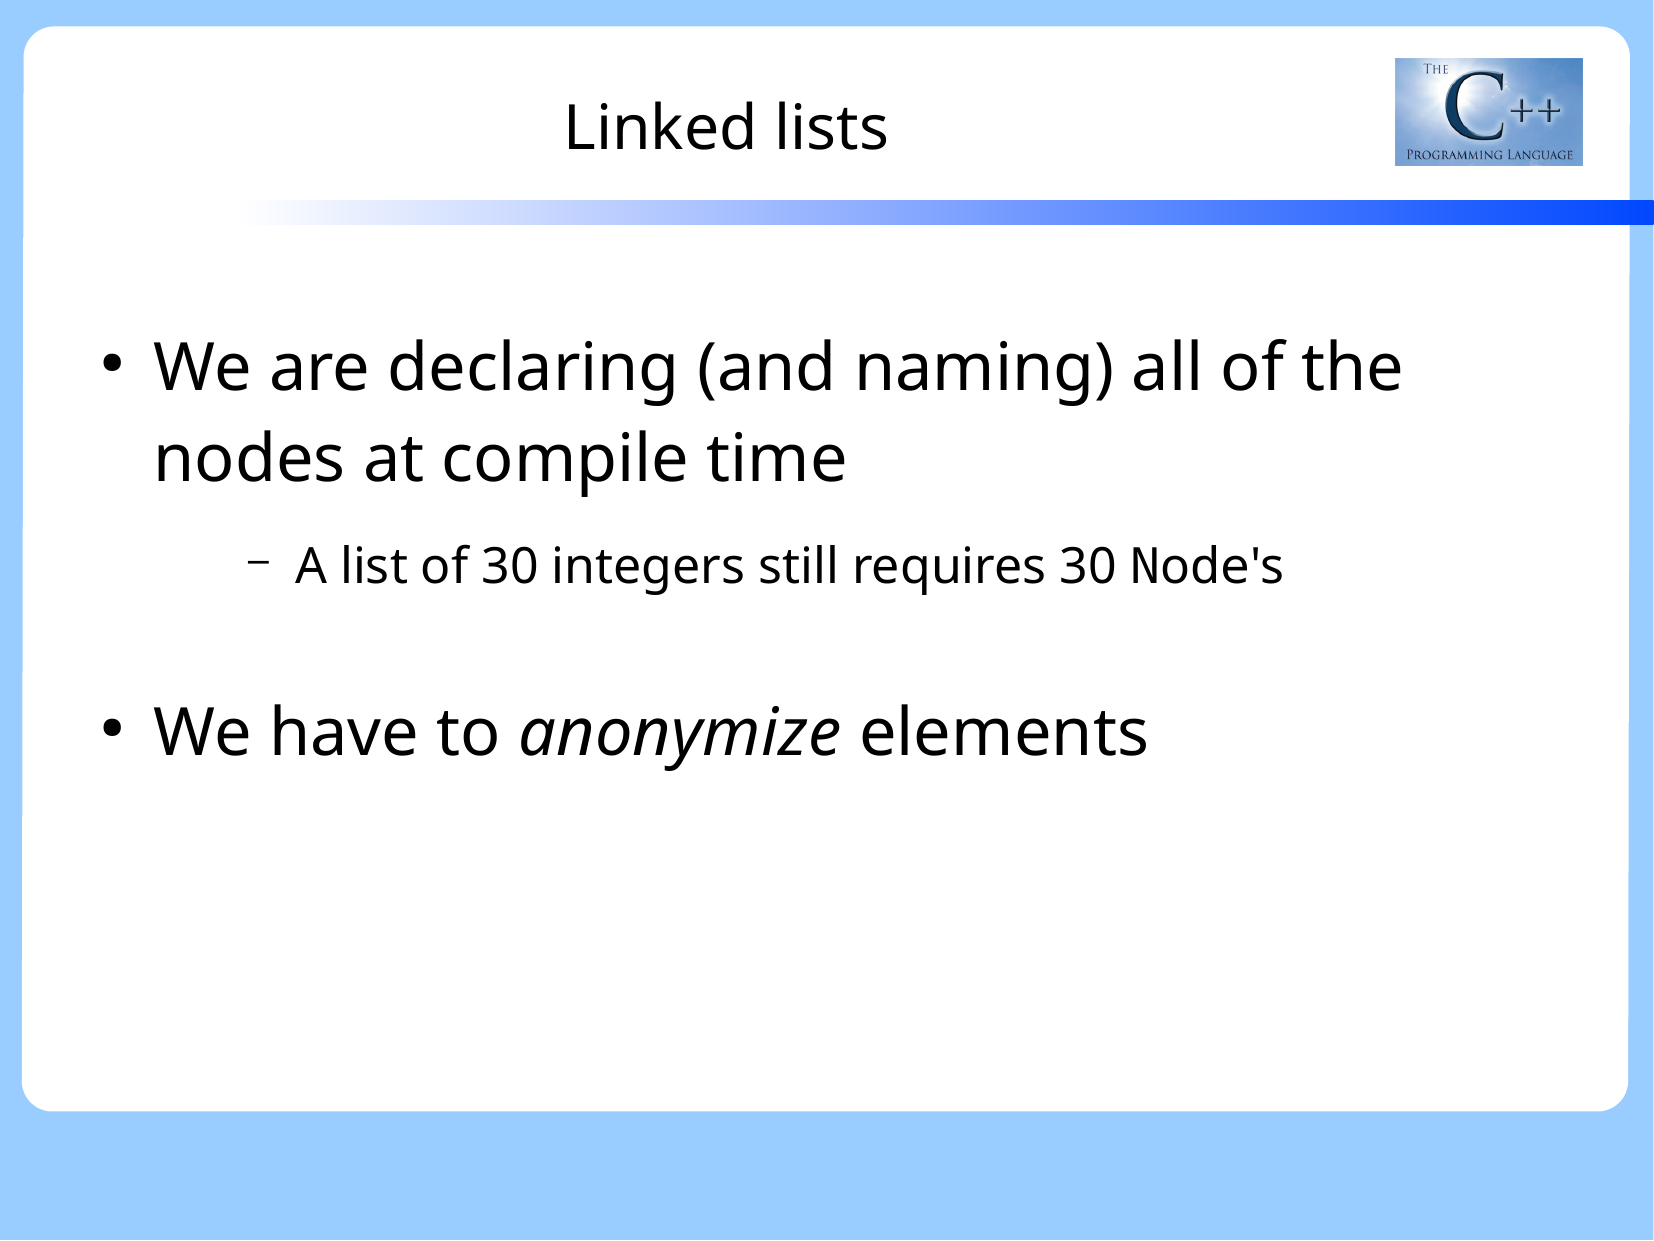

# Linked lists
We are declaring (and naming) all of the nodes at compile time
A list of 30 integers still requires 30 Node's
We have to anonymize elements